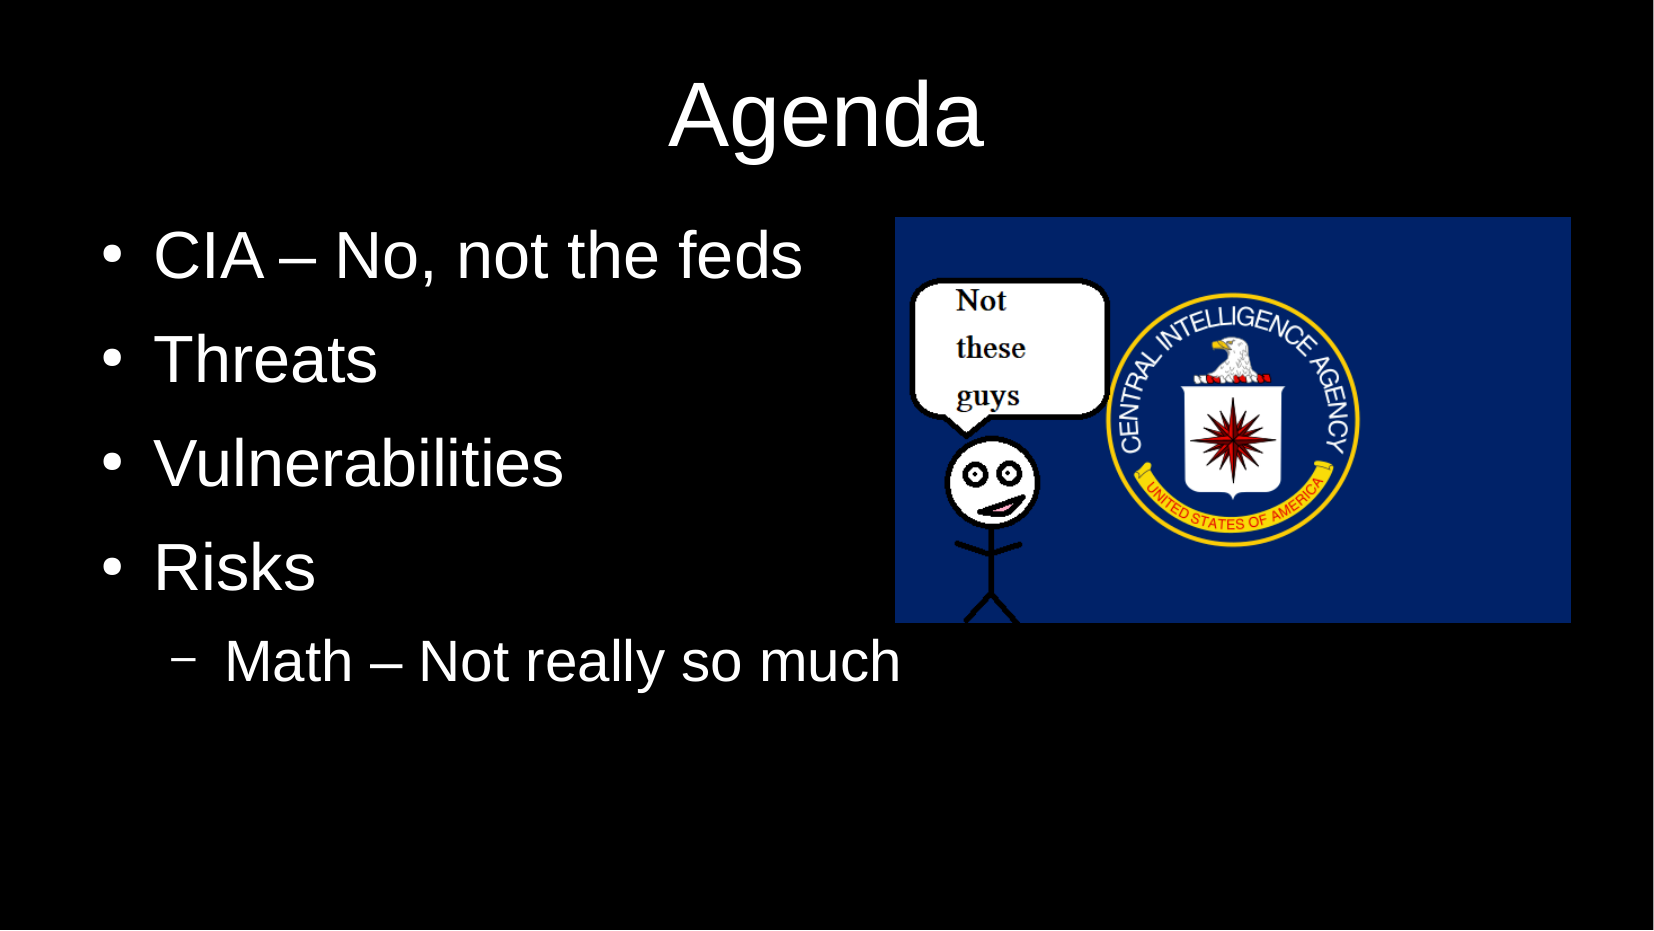

# Agenda
CIA – No, not the feds
Threats
Vulnerabilities
Risks
Math – Not really so much